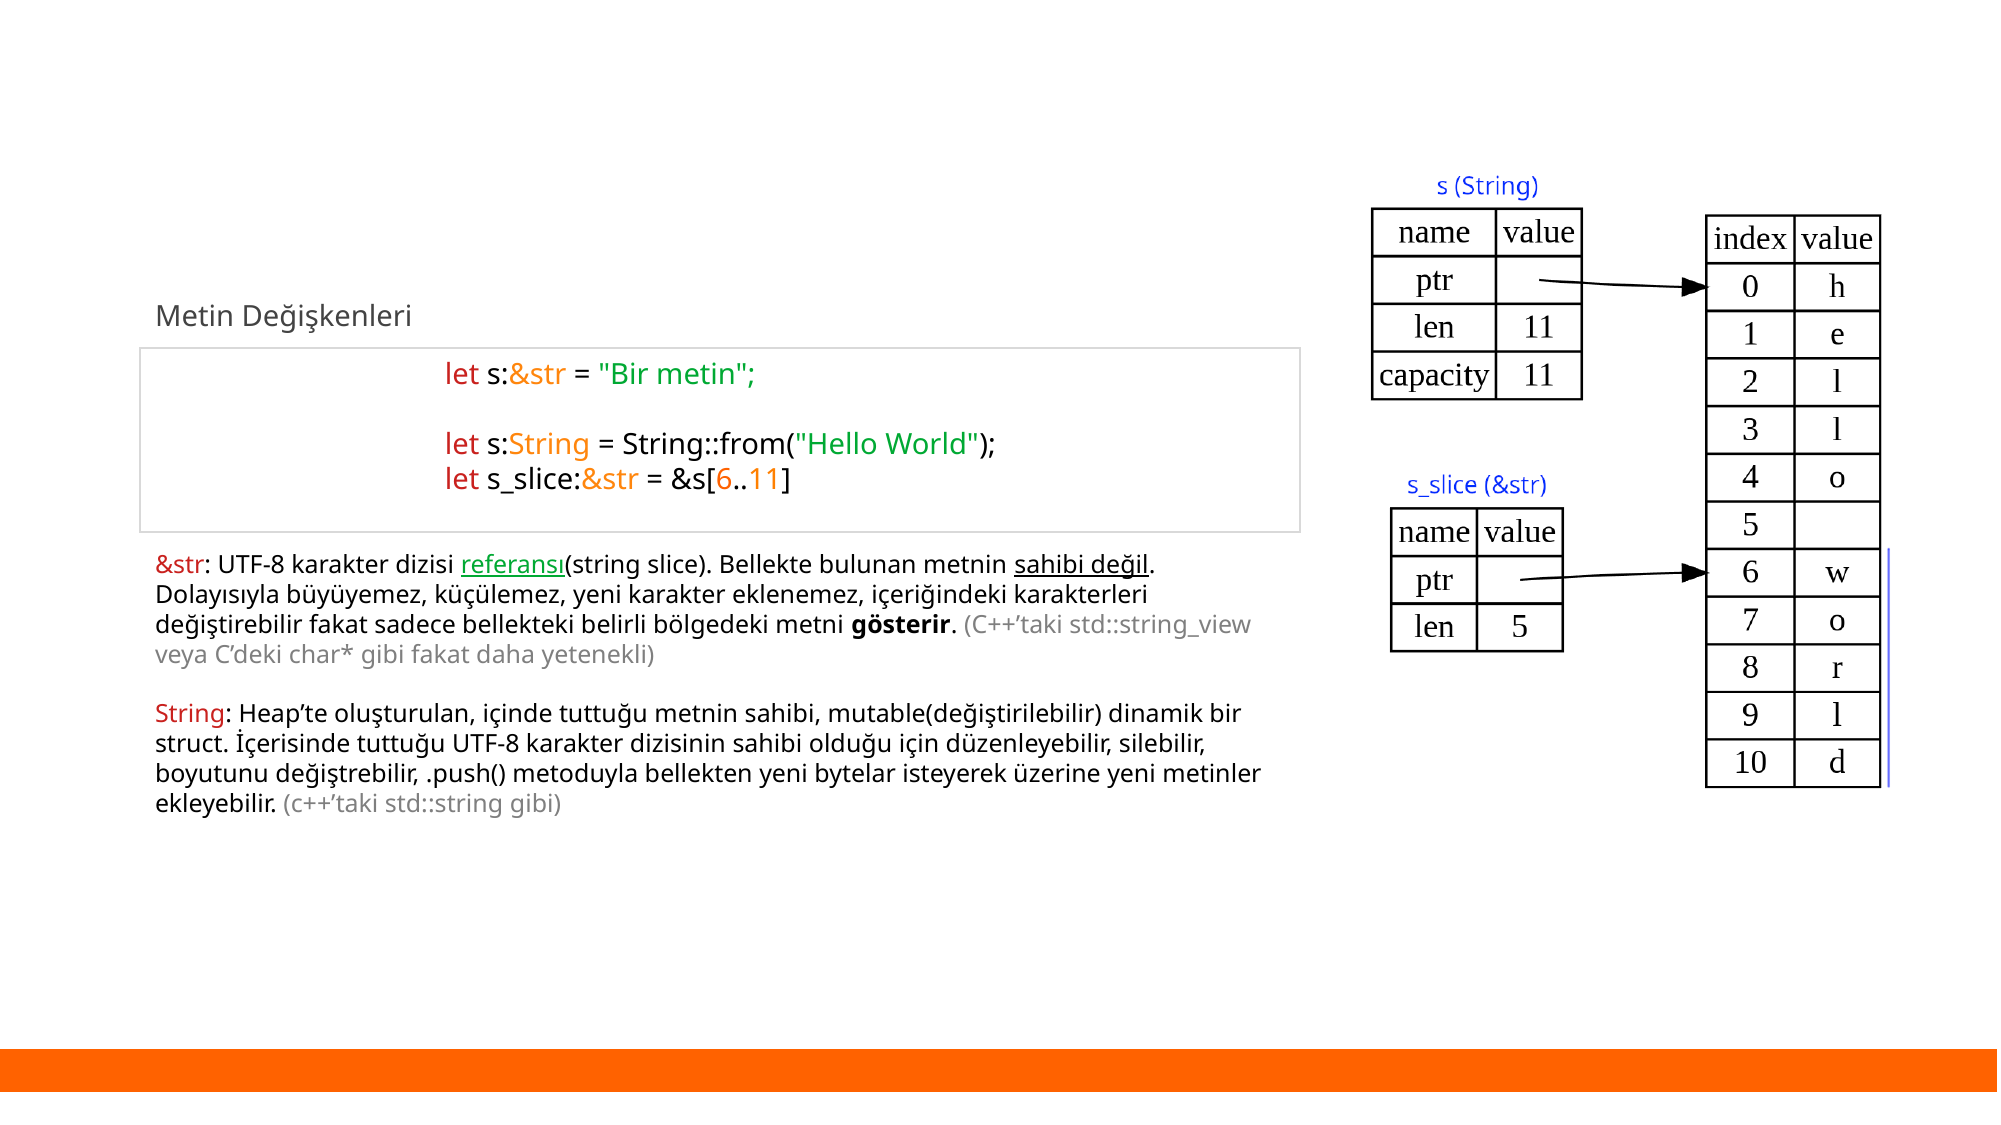

Metin Değişkenleri
let s:&str = "Bir metin";
let s:String = String::from("Hello World");
let s_slice:&str = &s[6..11]
&str: UTF-8 karakter dizisi referansı(string slice). Bellekte bulunan metnin sahibi değil. Dolayısıyla büyüyemez, küçülemez, yeni karakter eklenemez, içeriğindeki karakterleri değiştirebilir fakat sadece bellekteki belirli bölgedeki metni gösterir. (C++’taki std::string_view veya C’deki char* gibi fakat daha yetenekli)
String: Heap’te oluşturulan, içinde tuttuğu metnin sahibi, mutable(değiştirilebilir) dinamik bir struct. İçerisinde tuttuğu UTF-8 karakter dizisinin sahibi olduğu için düzenleyebilir, silebilir, boyutunu değiştrebilir, .push() metoduyla bellekten yeni bytelar isteyerek üzerine yeni metinler ekleyebilir. (c++’taki std::string gibi)